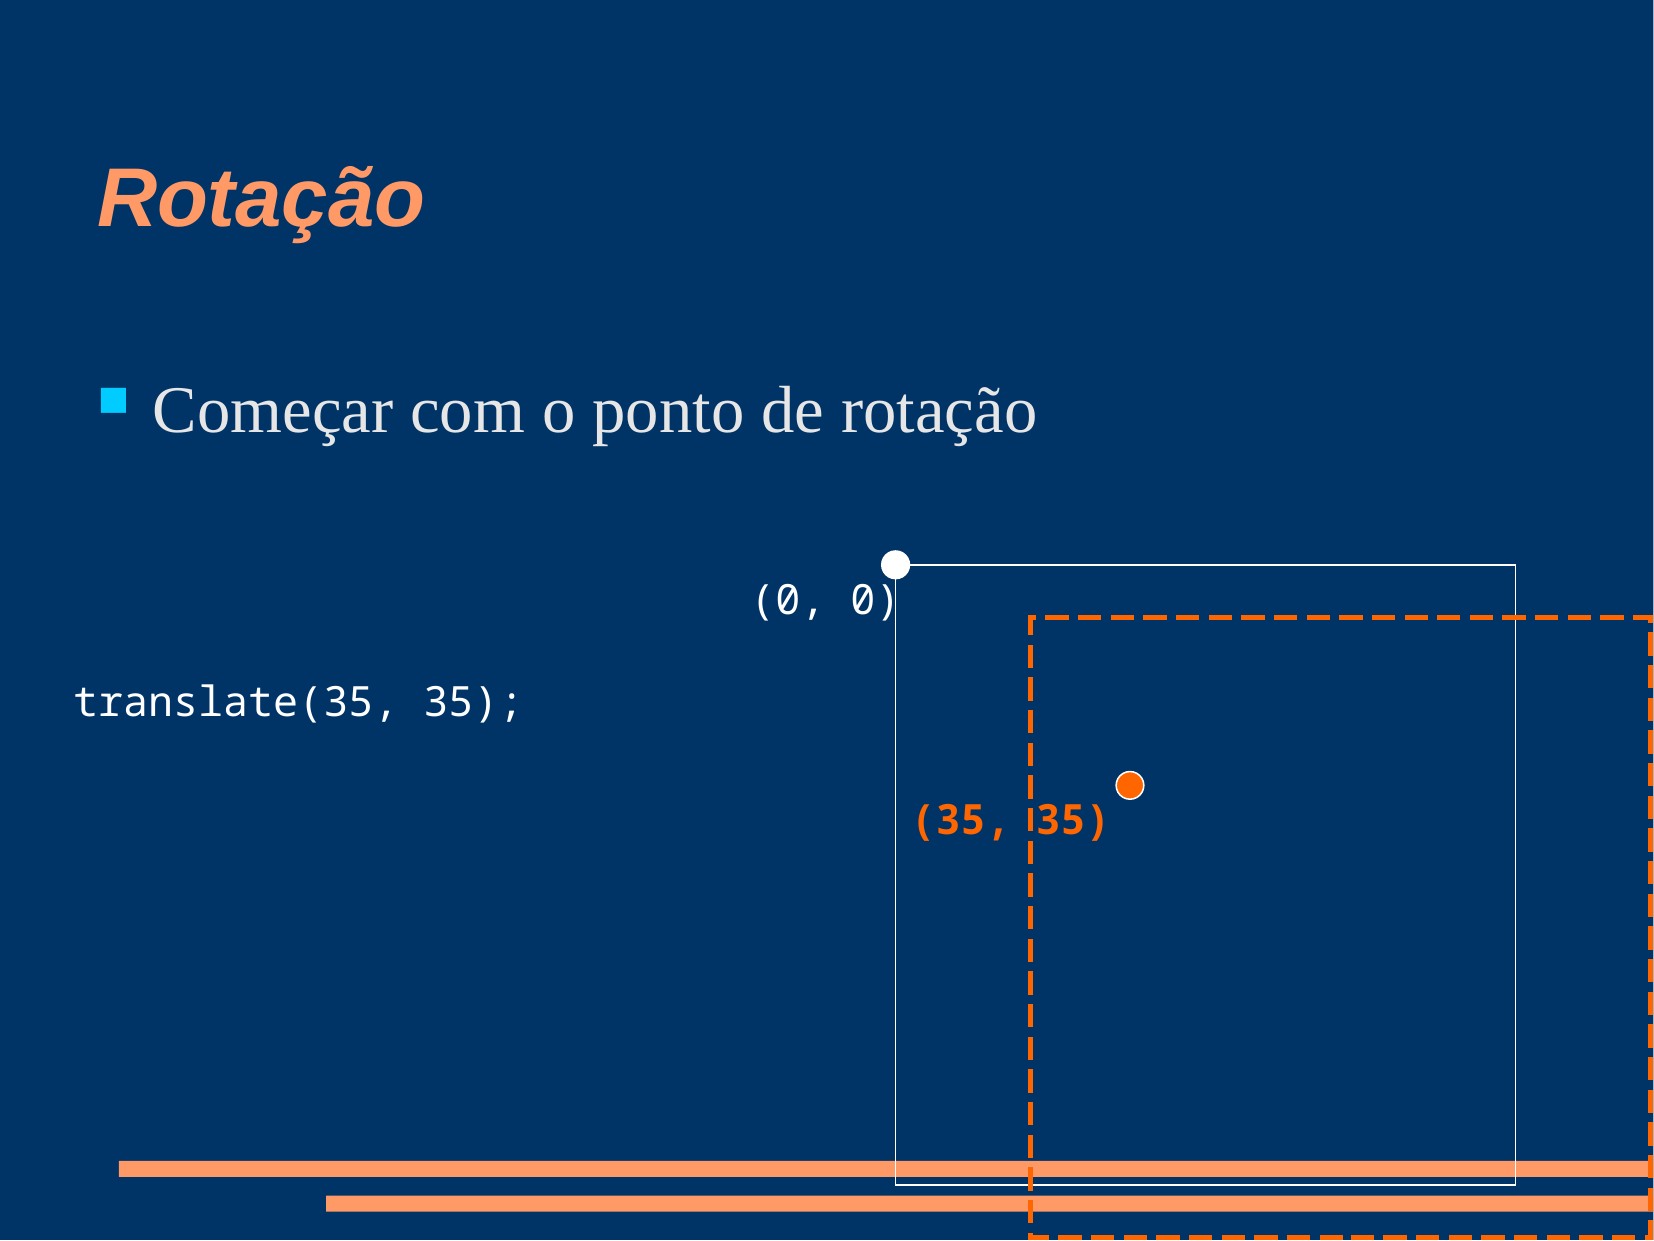

# Rotação
Começar com o ponto de rotação
(0, 0)
translate(35, 35);
(35, 35)